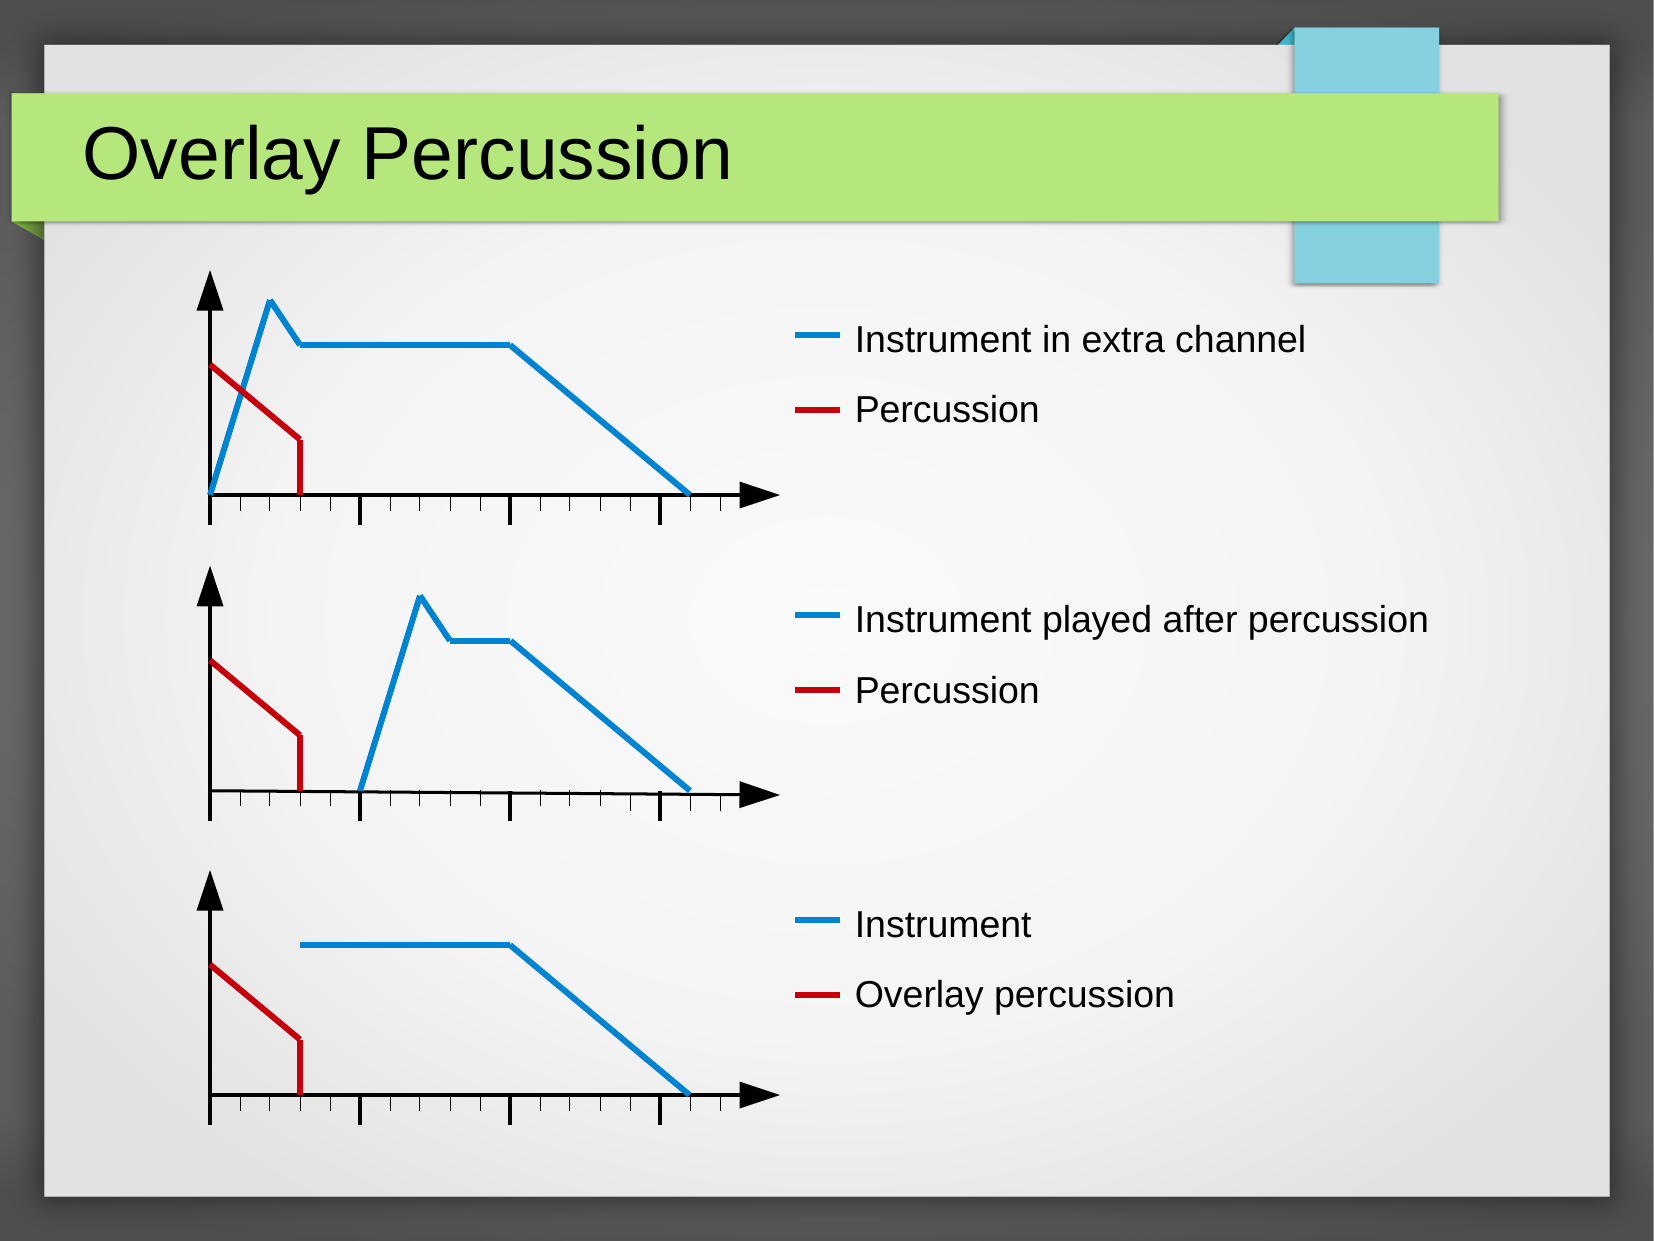

# Overlay Percussion
Instrument in extra channel
Percussion
Instrument played after percussion
Percussion
Instrument
Overlay percussion